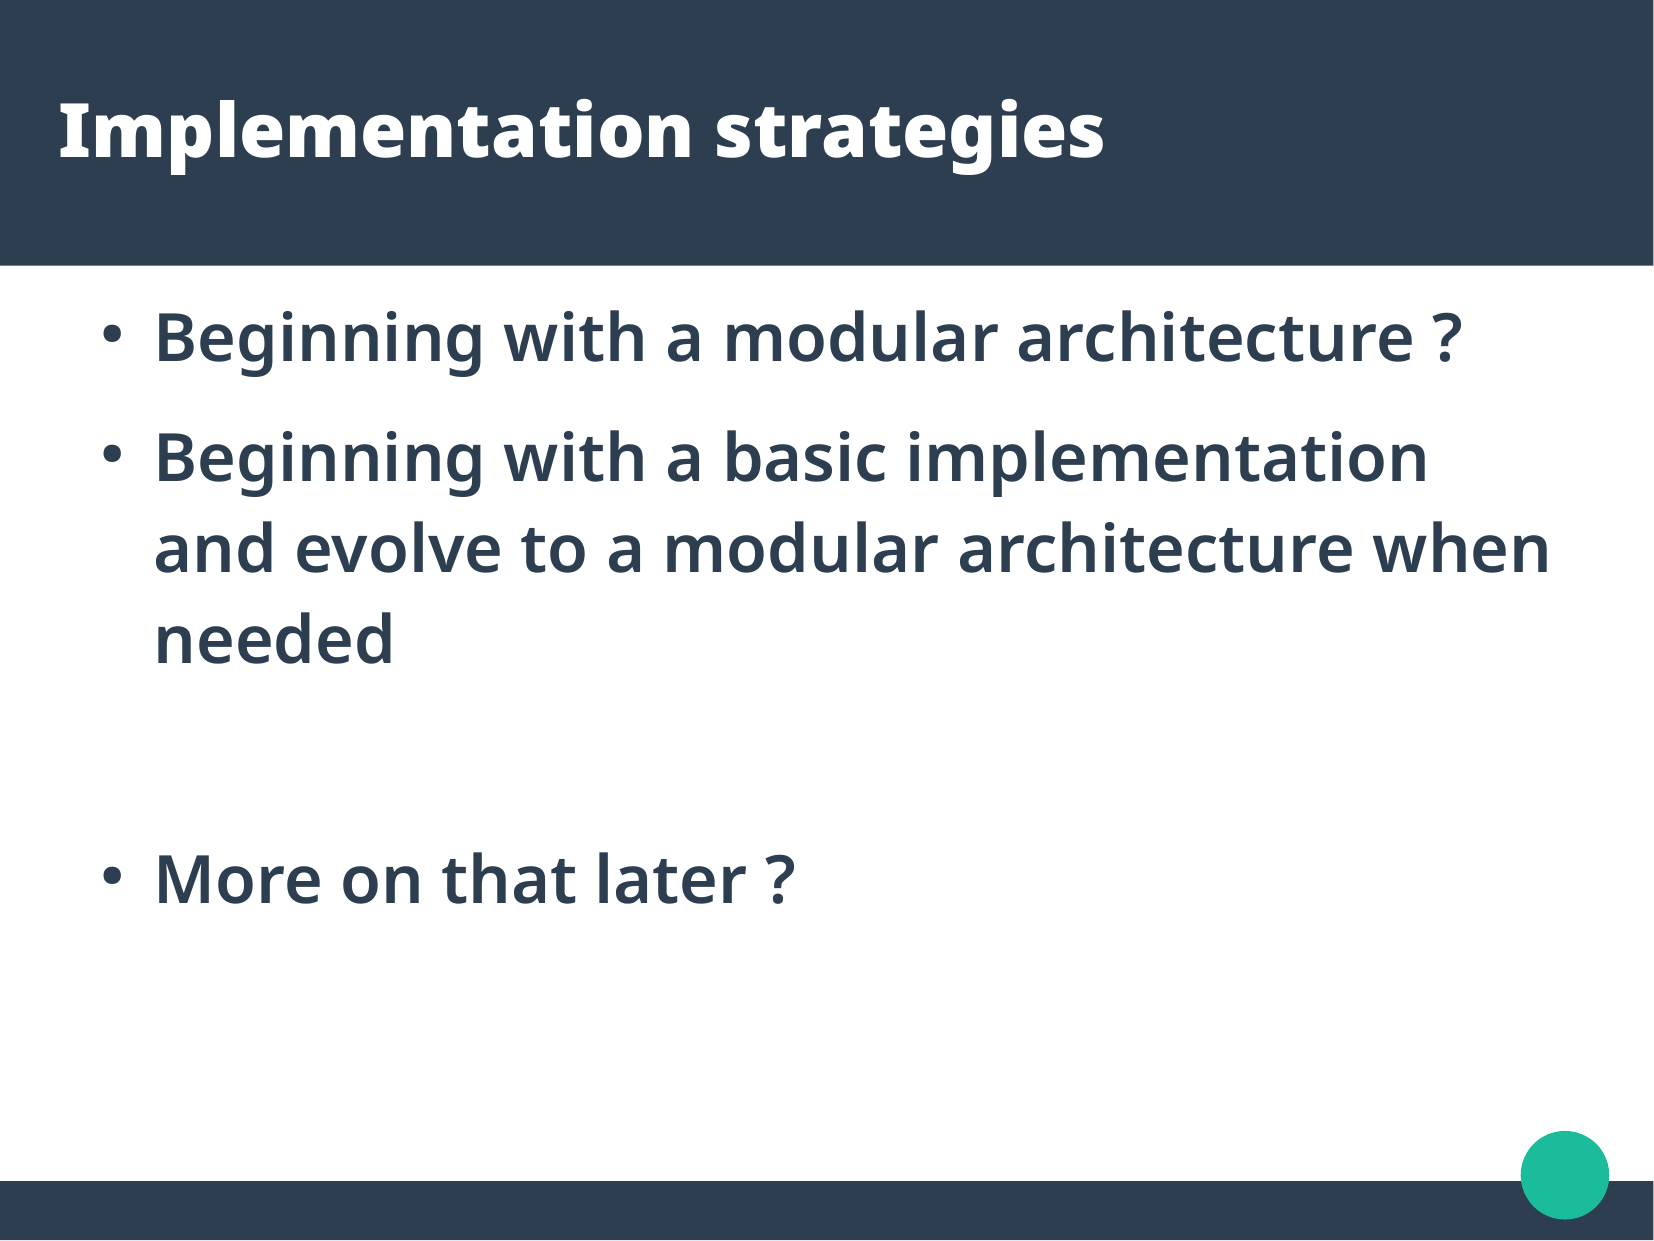

# Implementation strategies
Beginning with a modular architecture ?
Beginning with a basic implementation and evolve to a modular architecture when needed
More on that later ?